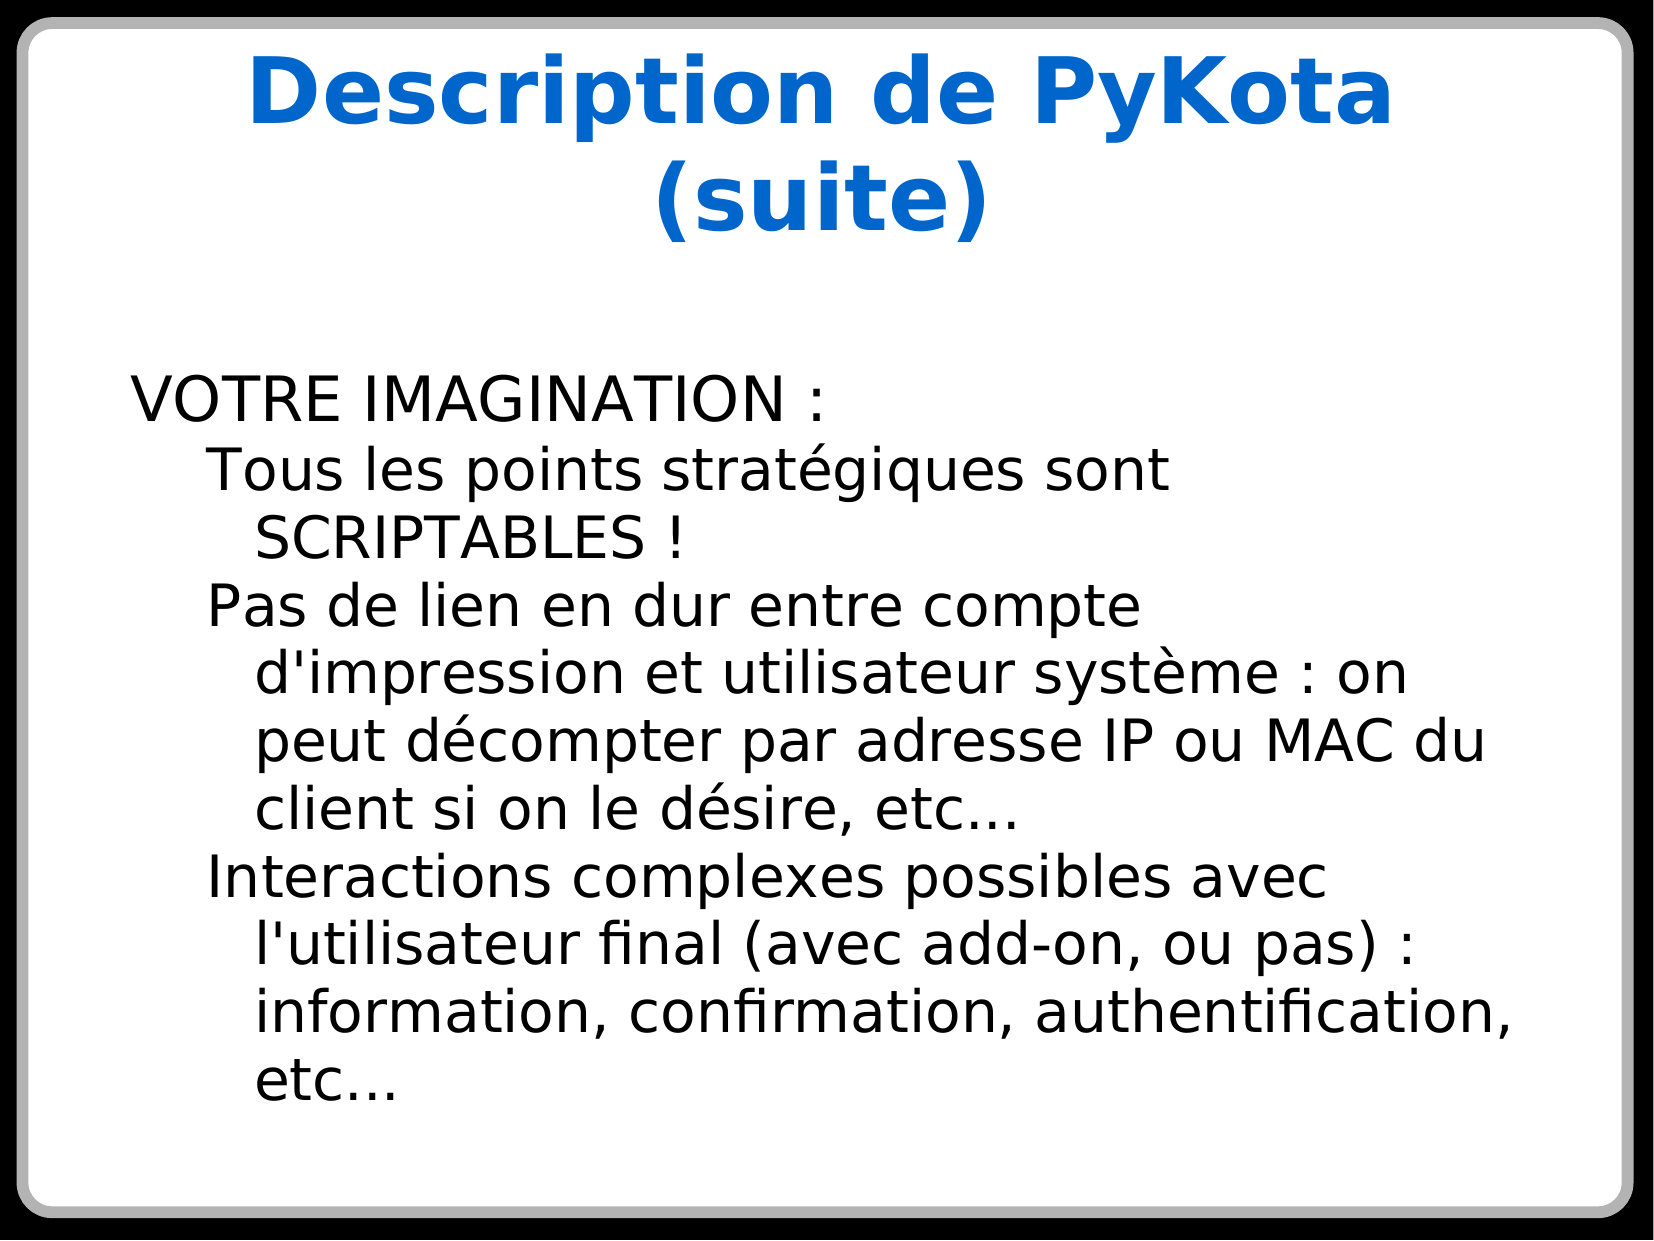

# Description de PyKota (suite)
VOTRE IMAGINATION :
Tous les points stratégiques sont SCRIPTABLES !
Pas de lien en dur entre compte d'impression et utilisateur système : on peut décompter par adresse IP ou MAC du client si on le désire, etc...
Interactions complexes possibles avec l'utilisateur final (avec add-on, ou pas) : information, confirmation, authentification, etc...